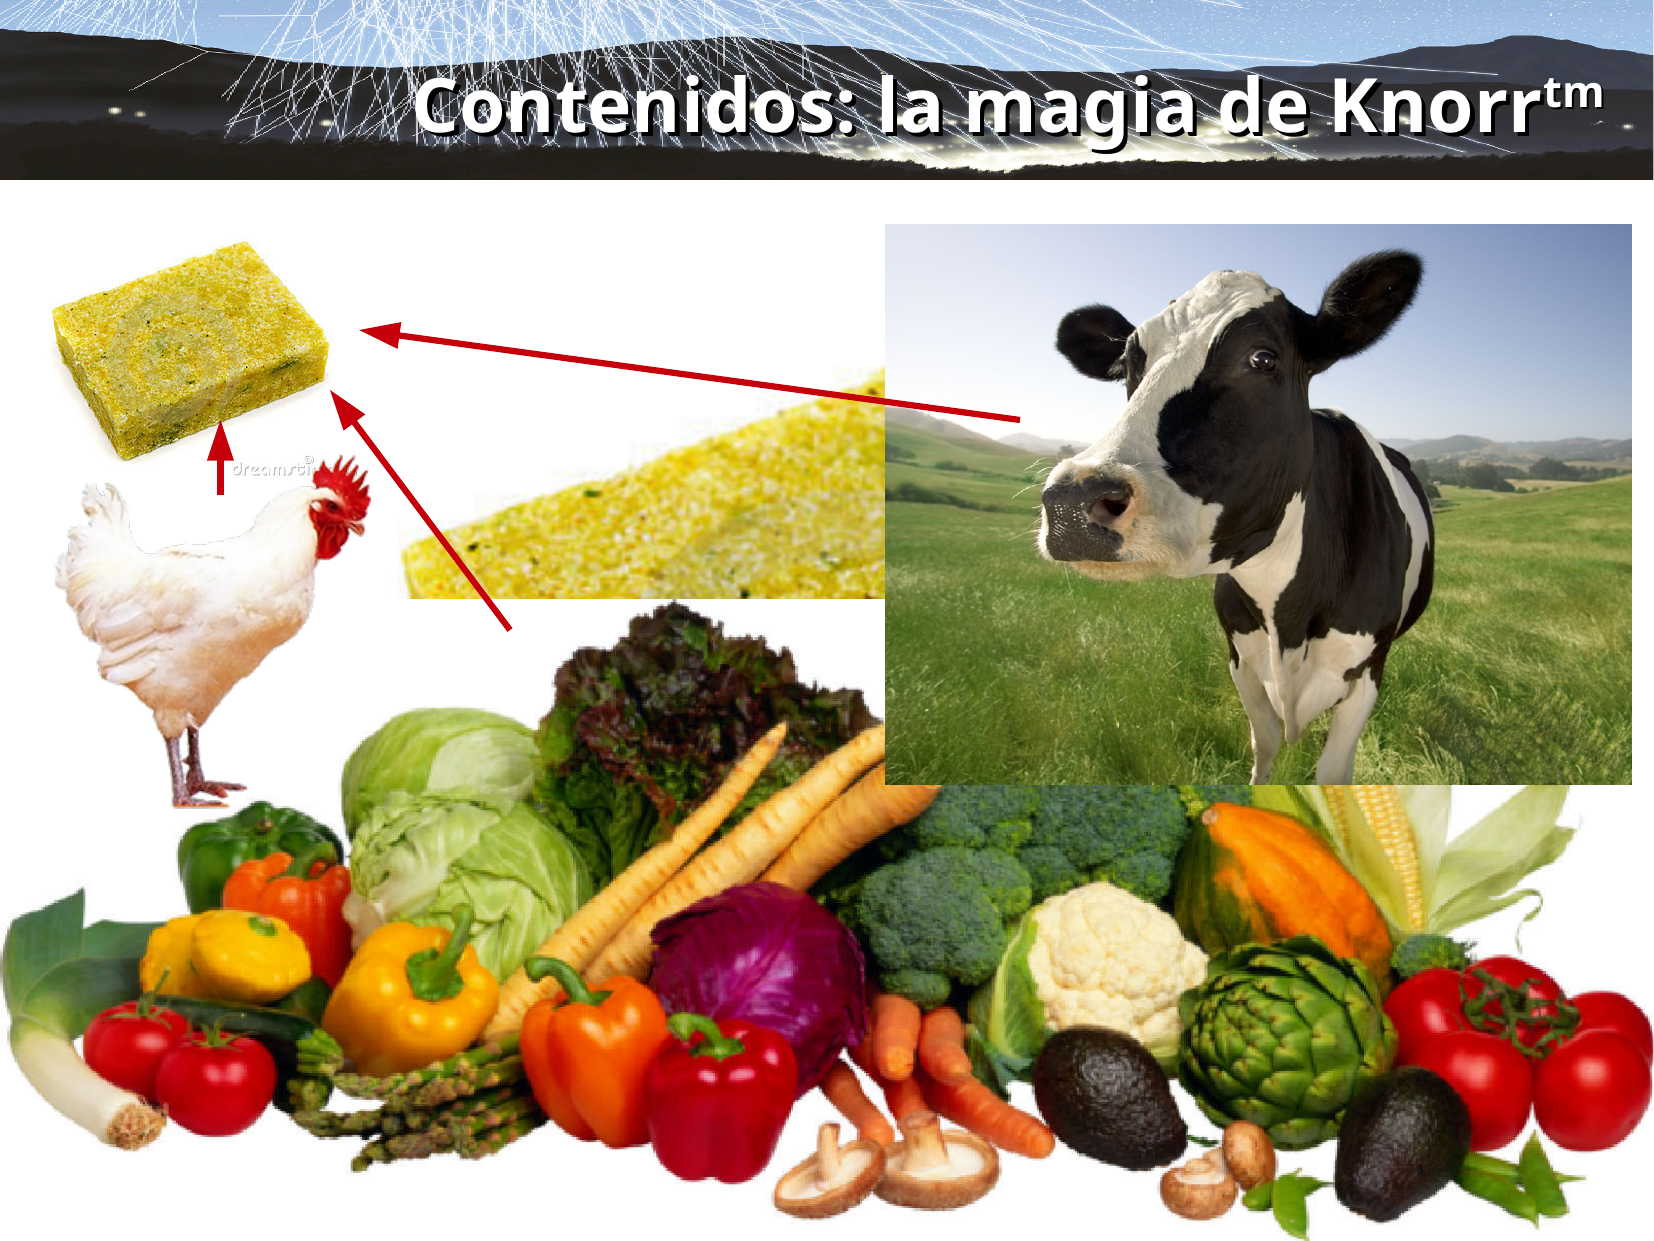

# Contenidos: la magia de Knorrtm
Feb 2017
Asorey - Chile - U01
7